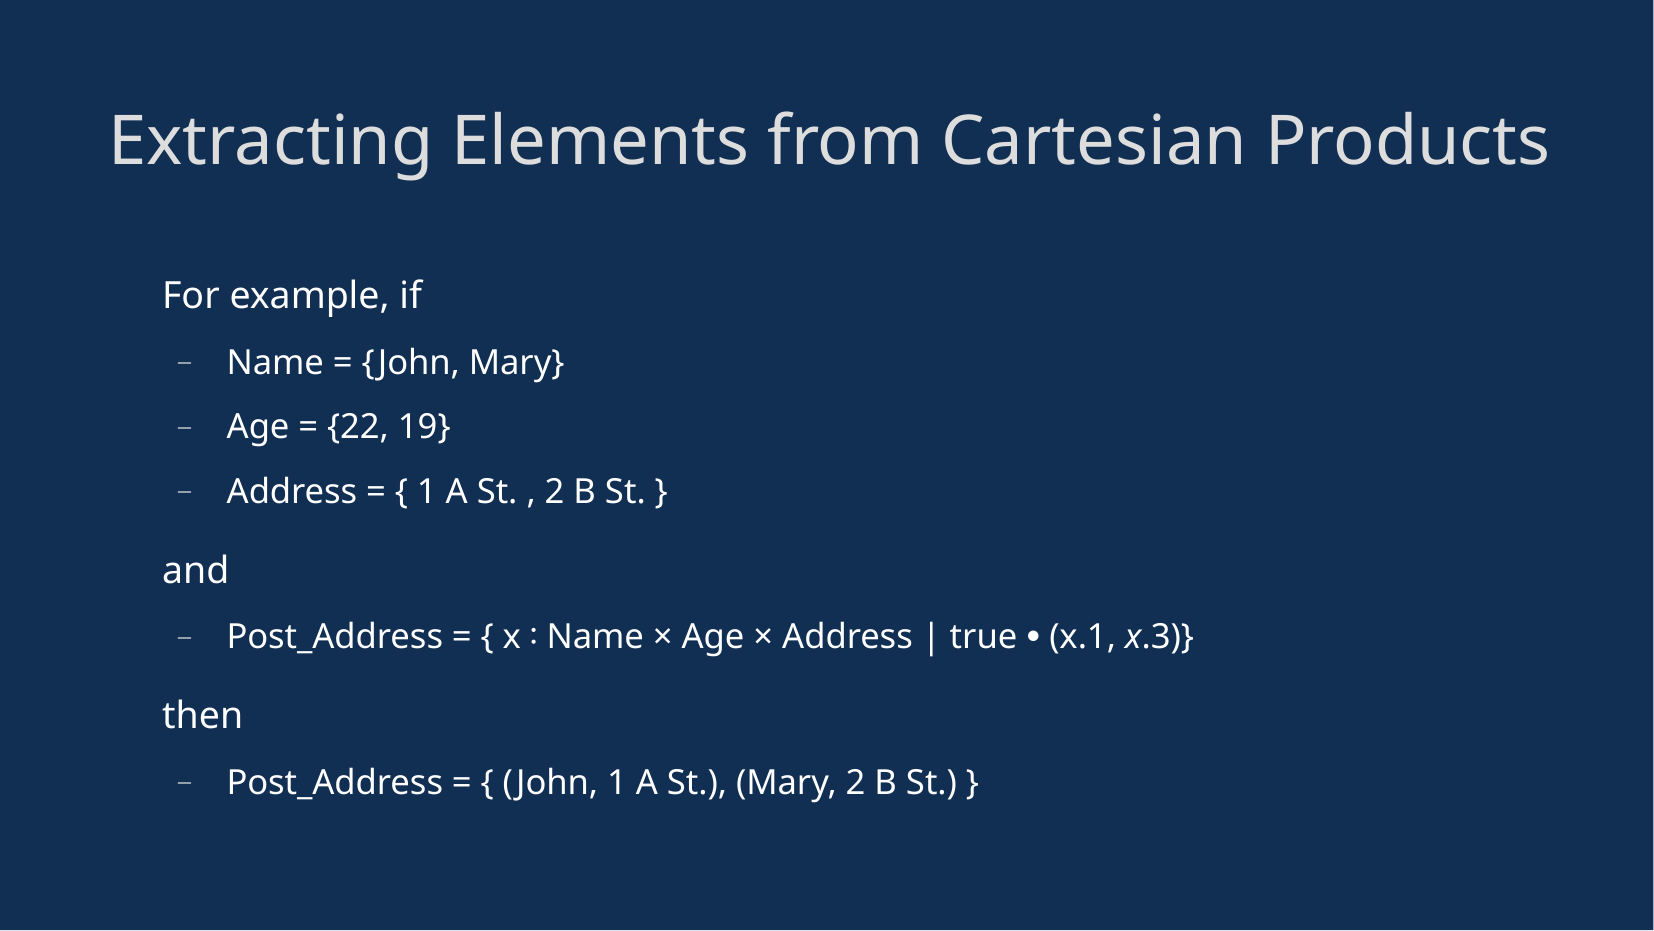

# Extracting Elements from Cartesian Products
For example, if
Name = {John, Mary}
Age = {22, 19}
Address = { 1 A St. , 2 B St. }
and
Post_Address = { x ∶ Name × Age × Address | true ⦁ (x.1, x.3)}
then
Post_Address = { (John, 1 A St.), (Mary, 2 B St.) }